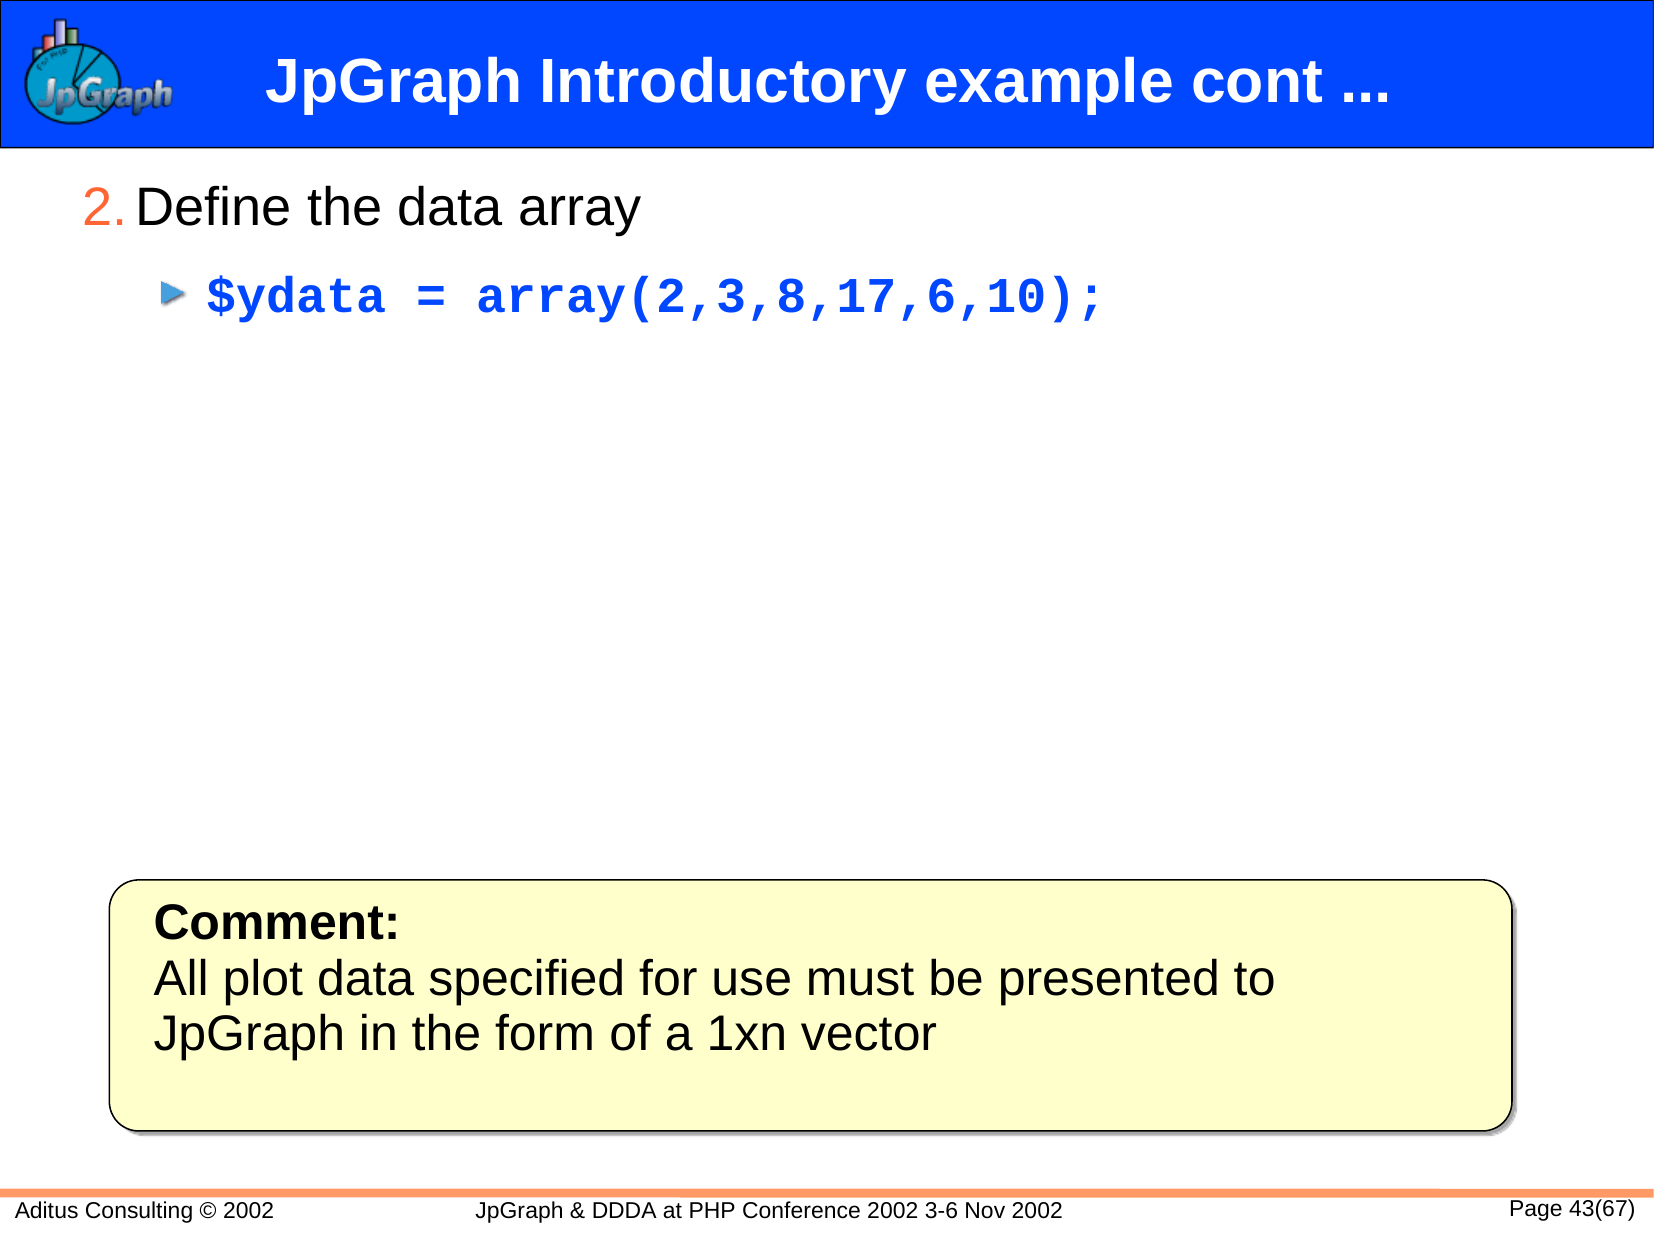

# JpGraph Introductory example cont ...
Define the data array
$ydata = array(2,3,8,17,6,10);
Comment:
All plot data specified for use must be presented to JpGraph in the form of a 1xn vector